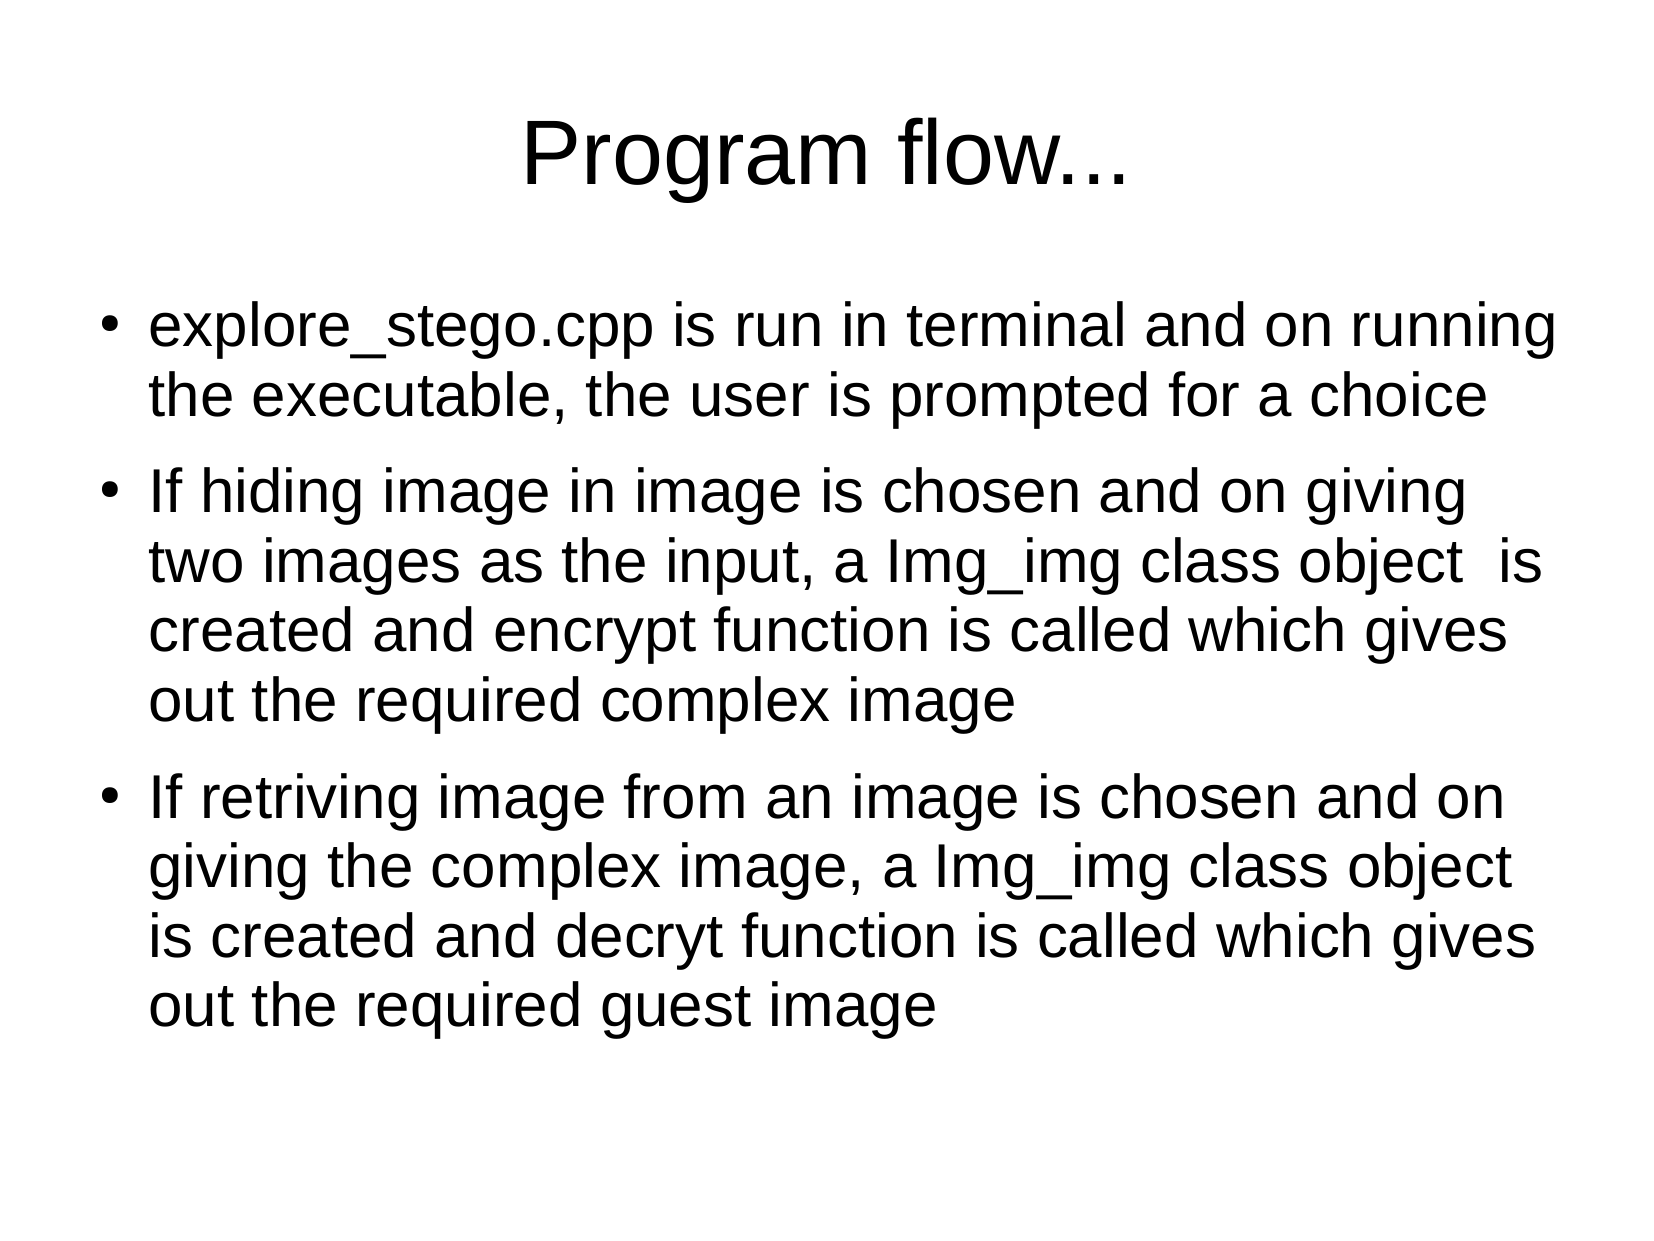

# Program flow...
explore_stego.cpp is run in terminal and on running the executable, the user is prompted for a choice
If hiding image in image is chosen and on giving two images as the input, a Img_img class object is created and encrypt function is called which gives out the required complex image
If retriving image from an image is chosen and on giving the complex image, a Img_img class object is created and decryt function is called which gives out the required guest image